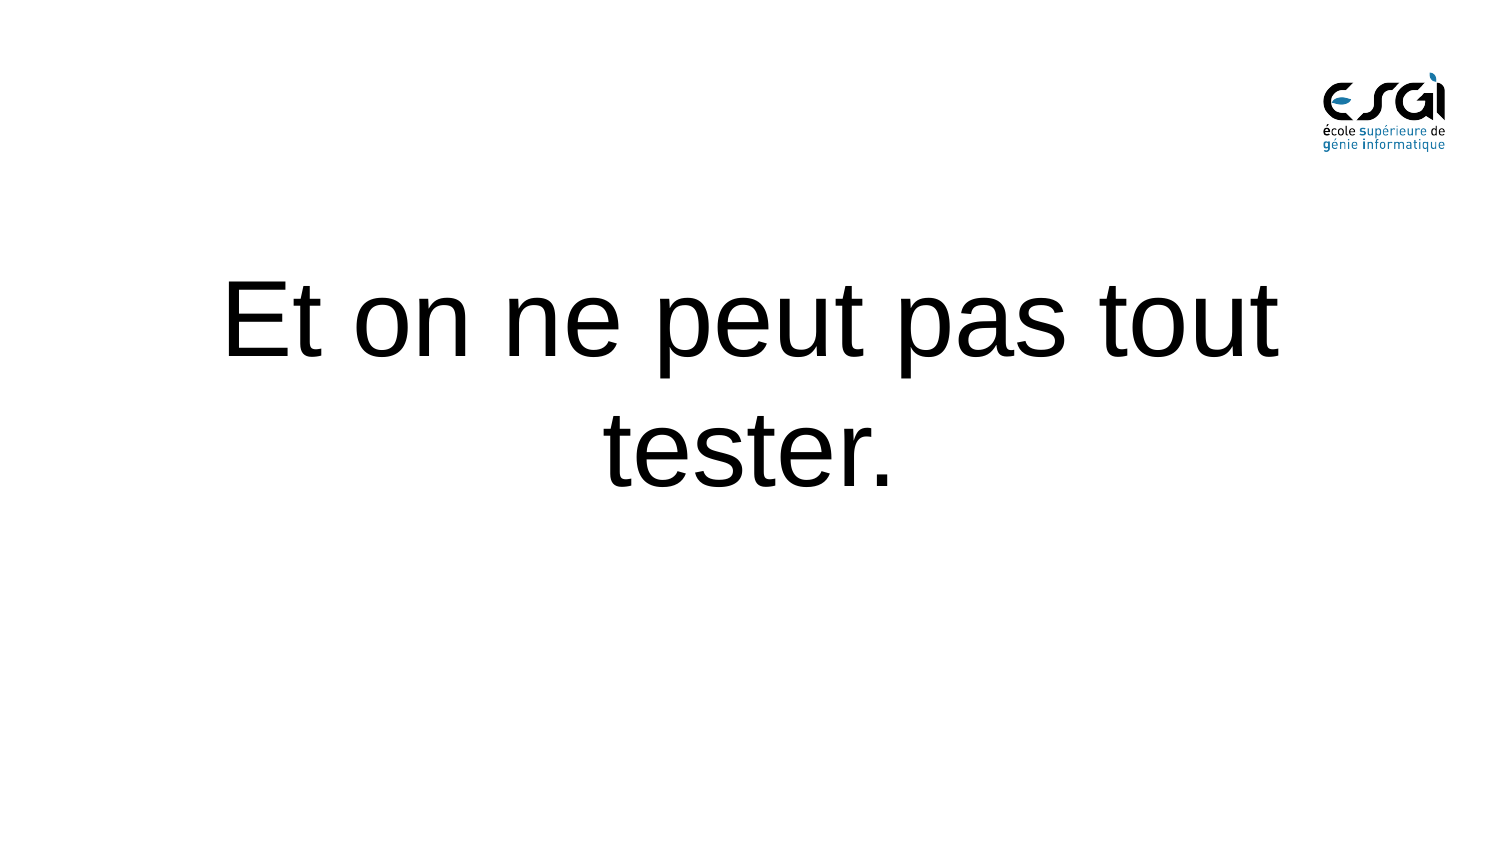

# Et on ne peut pas tout tester.